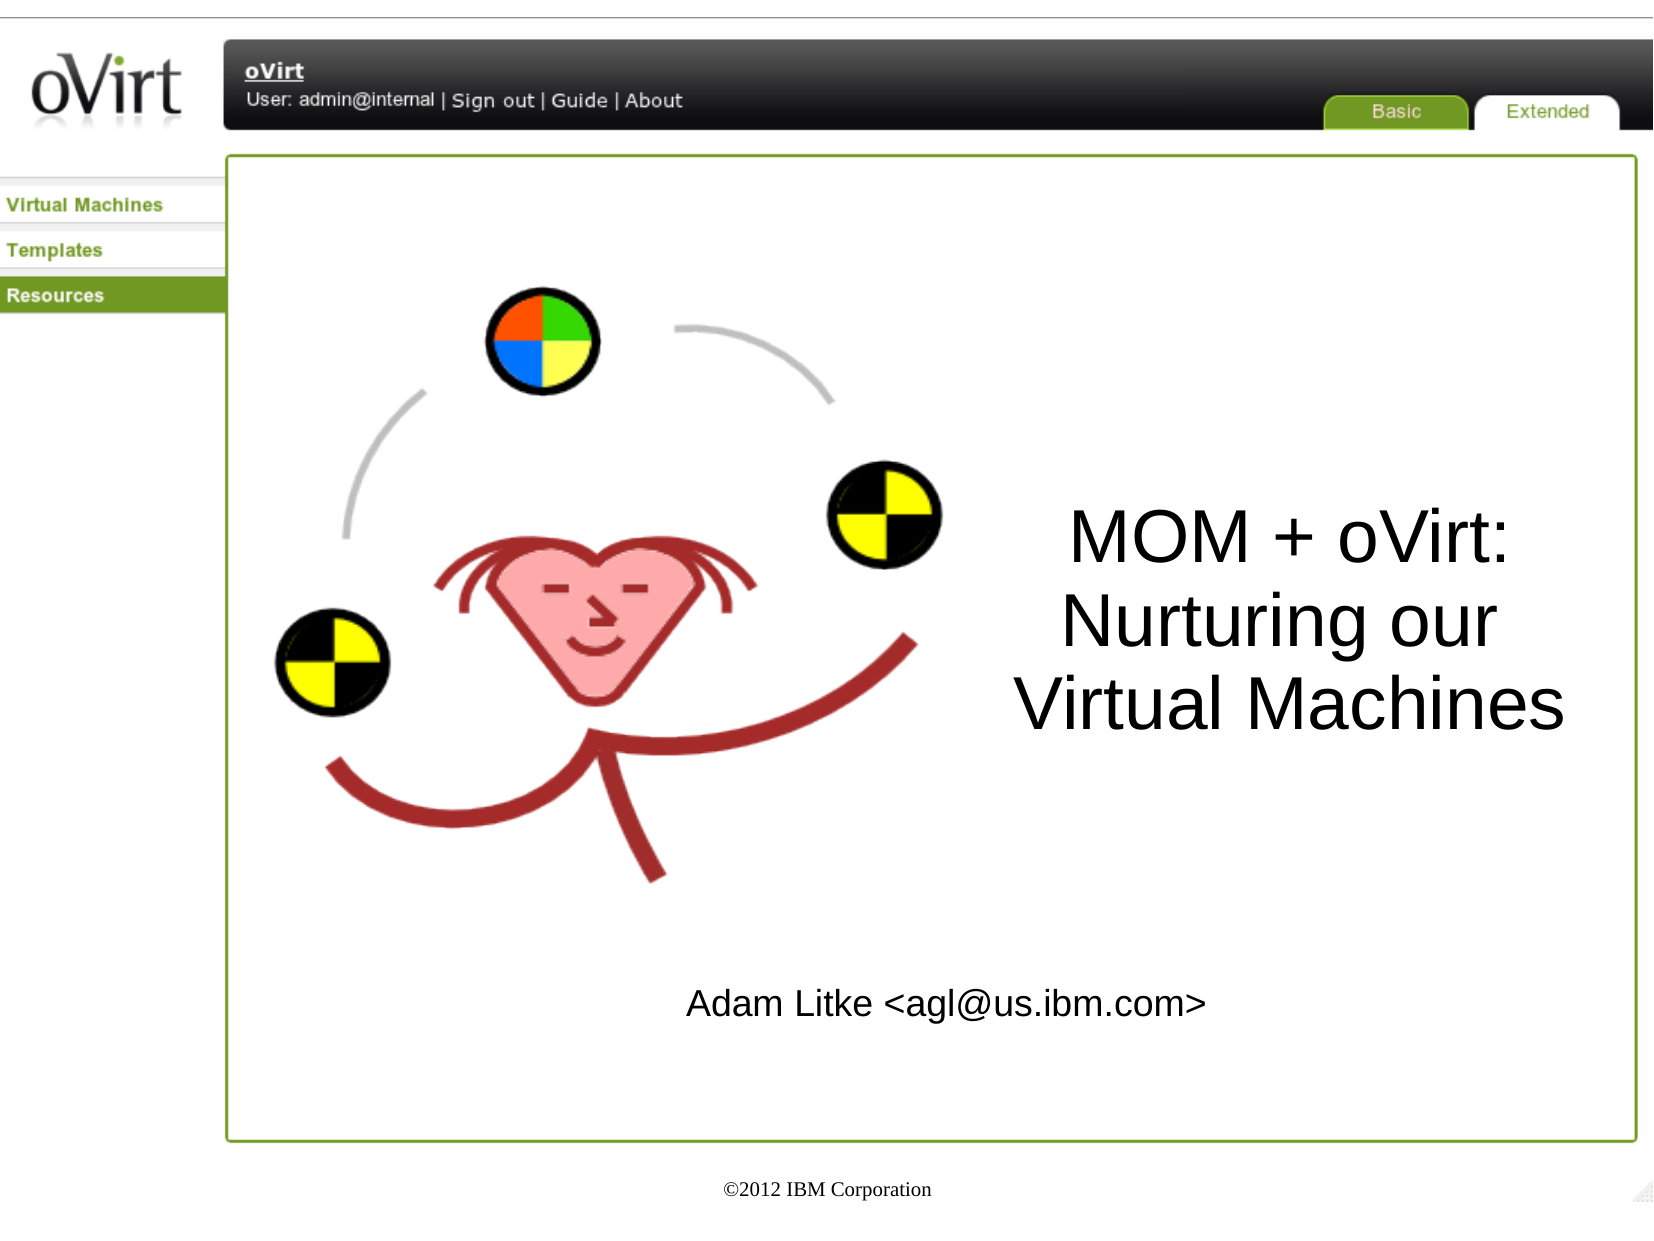

MOM + oVirt:
Nurturing our
Virtual Machines
Adam Litke <agl@us.ibm.com>